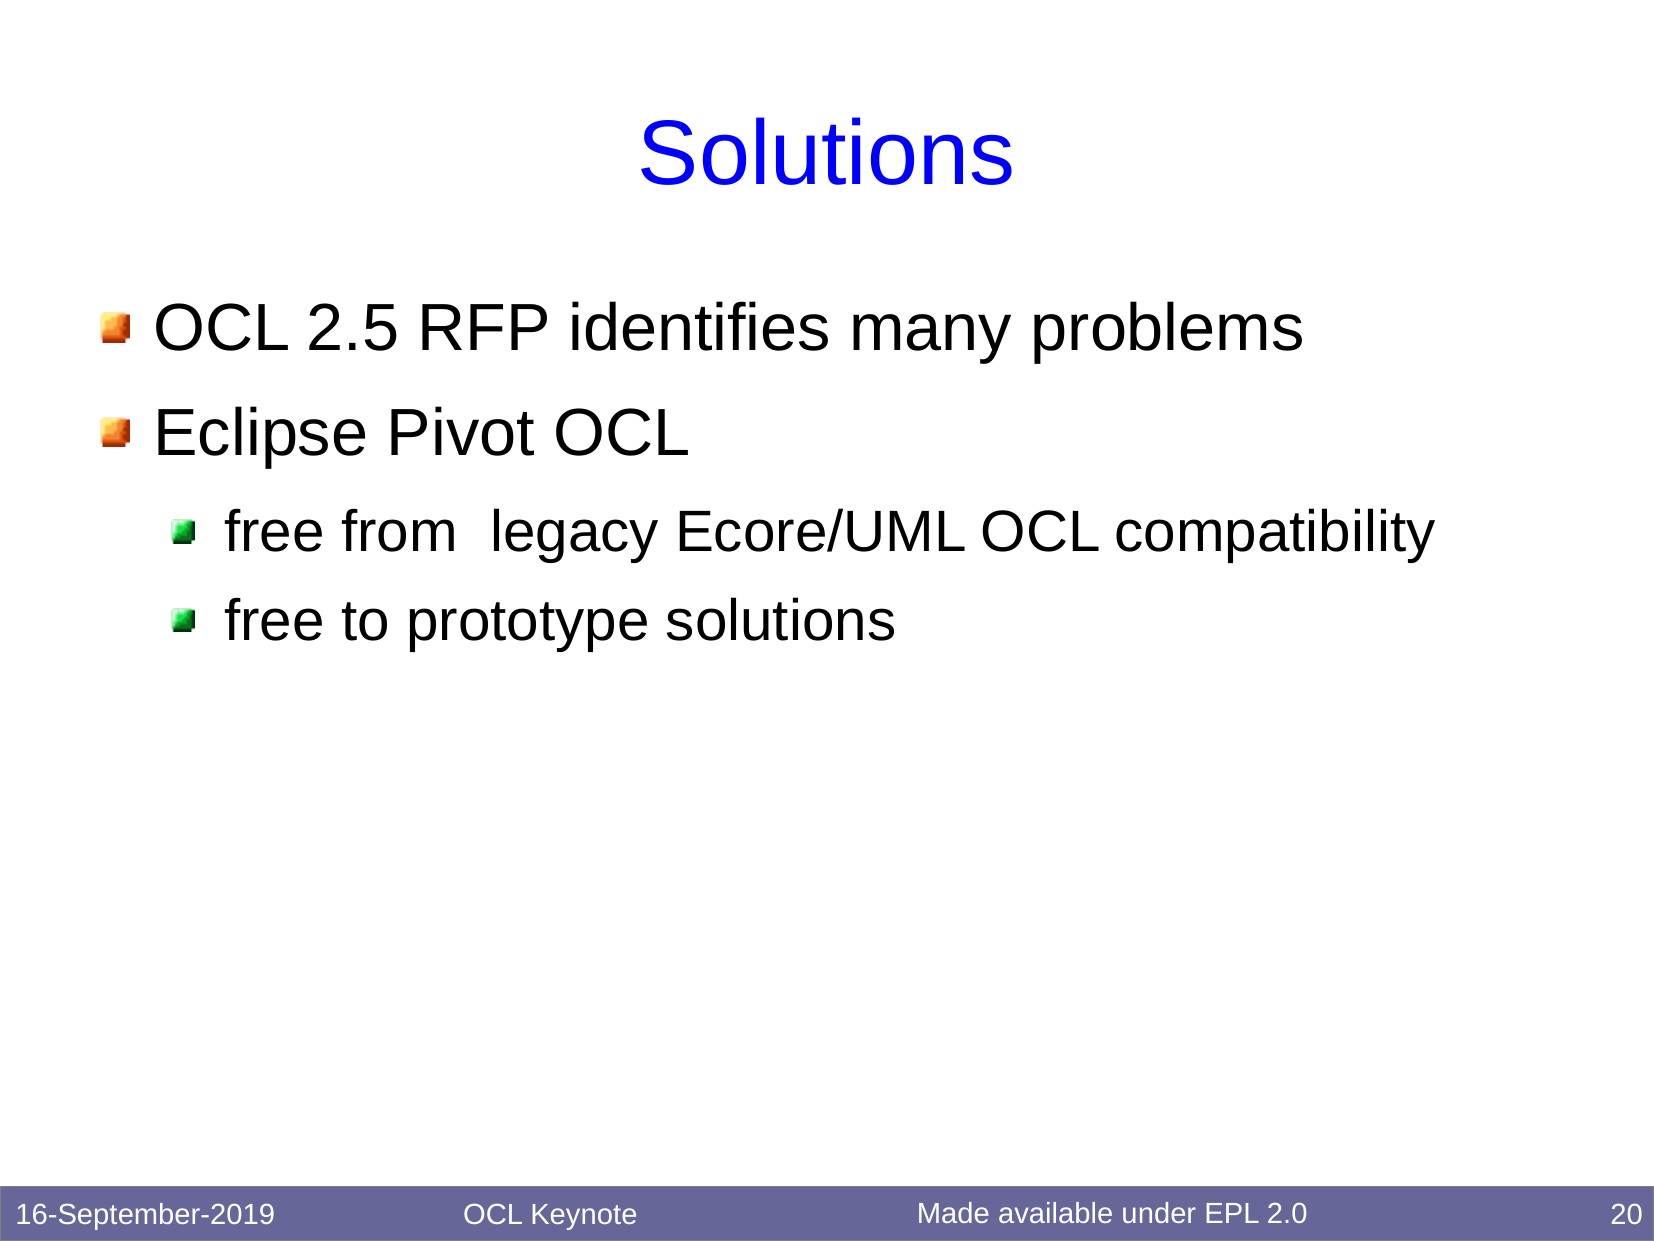

# Solutions
OCL 2.5 RFP identifies many problems
Eclipse Pivot OCL
free from legacy Ecore/UML OCL compatibility
free to prototype solutions
16-September-2019
OCL Keynote
20